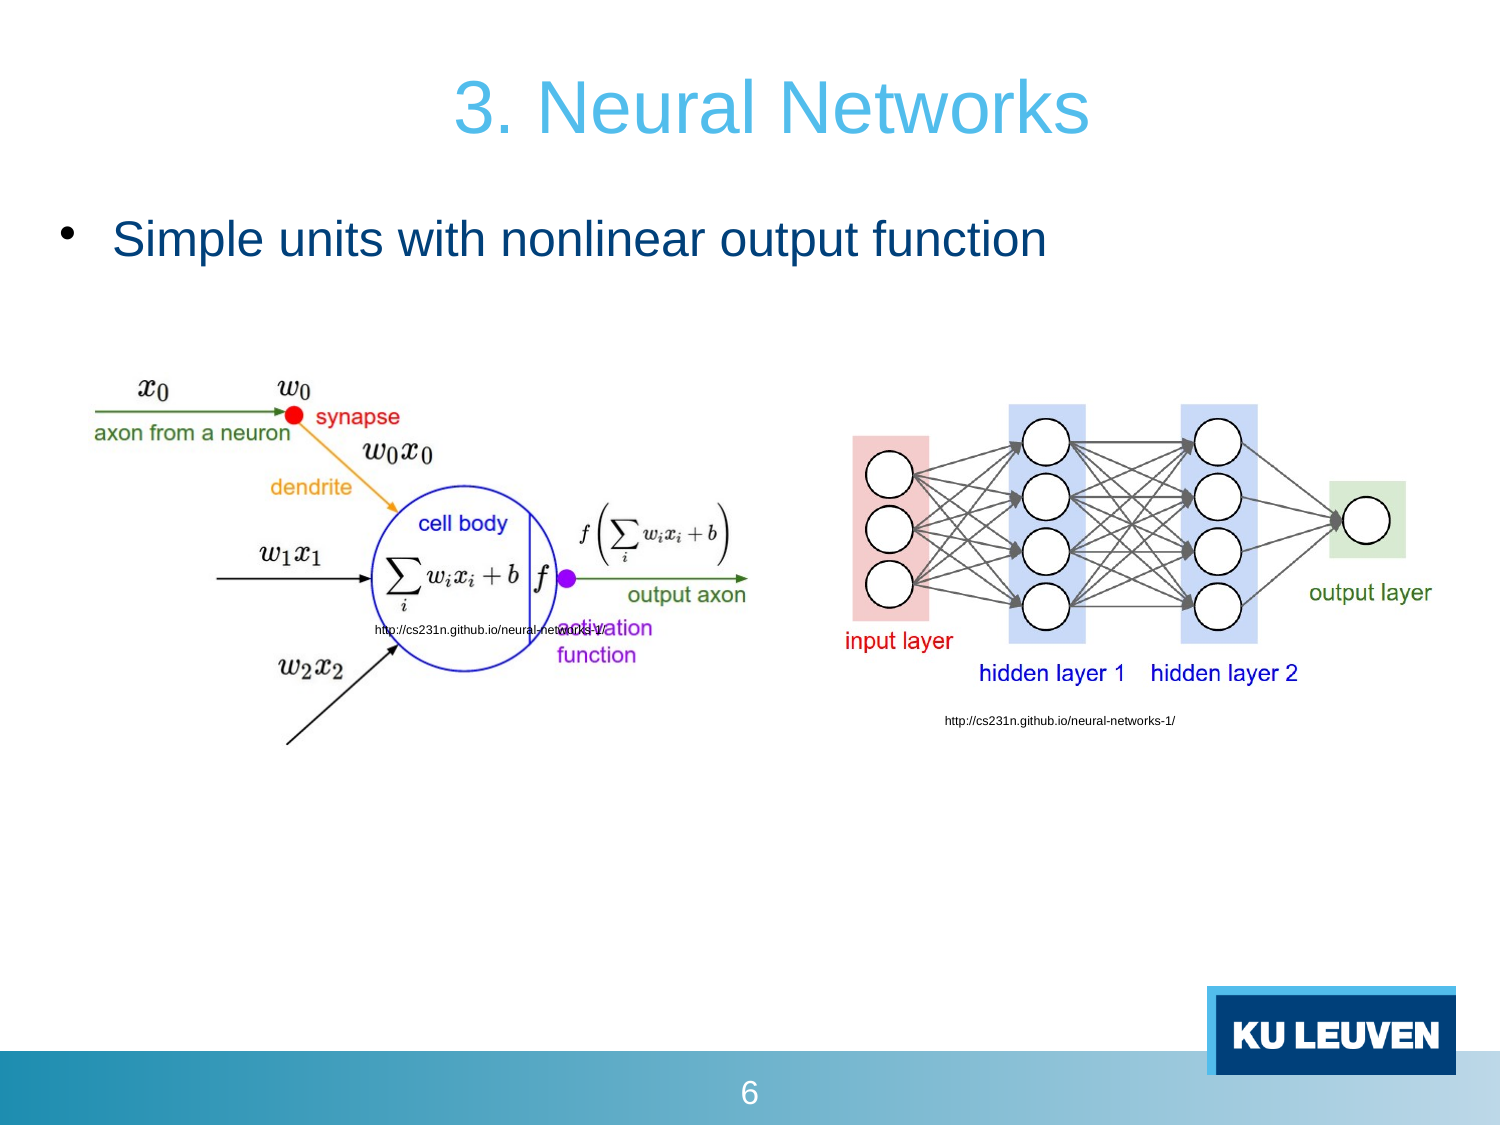

3. Neural Networks
Simple units with nonlinear output function
http://cs231n.github.io/neural-networks-1/
http://cs231n.github.io/neural-networks-1/